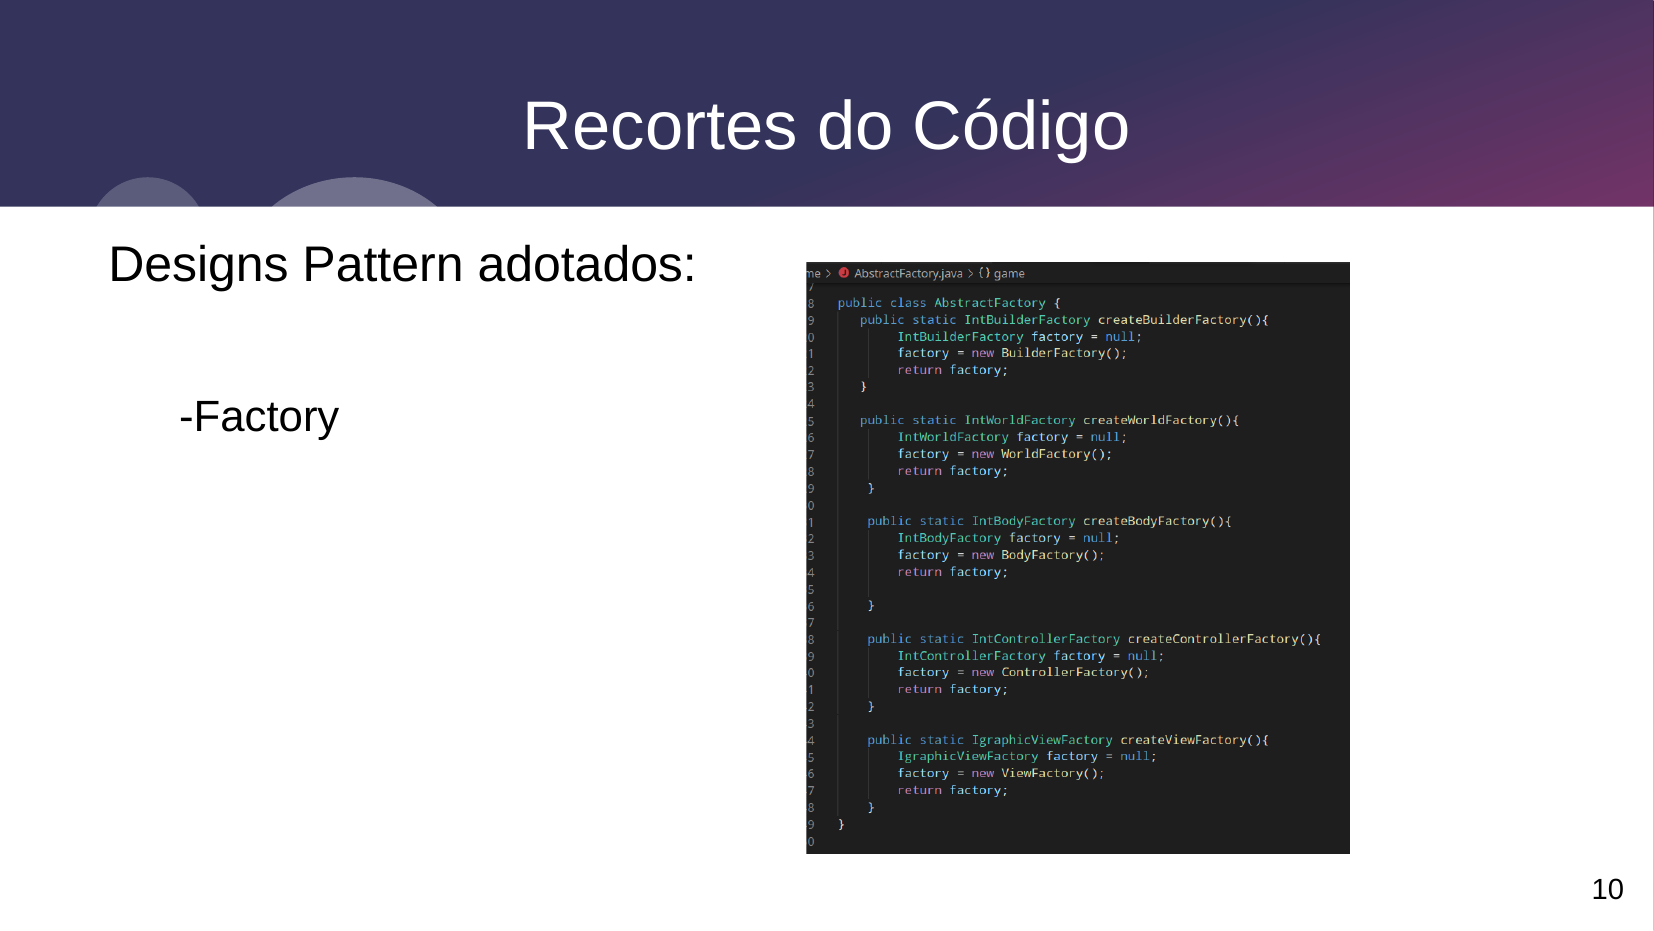

# Recortes do Código
Designs Pattern adotados:
-Factory